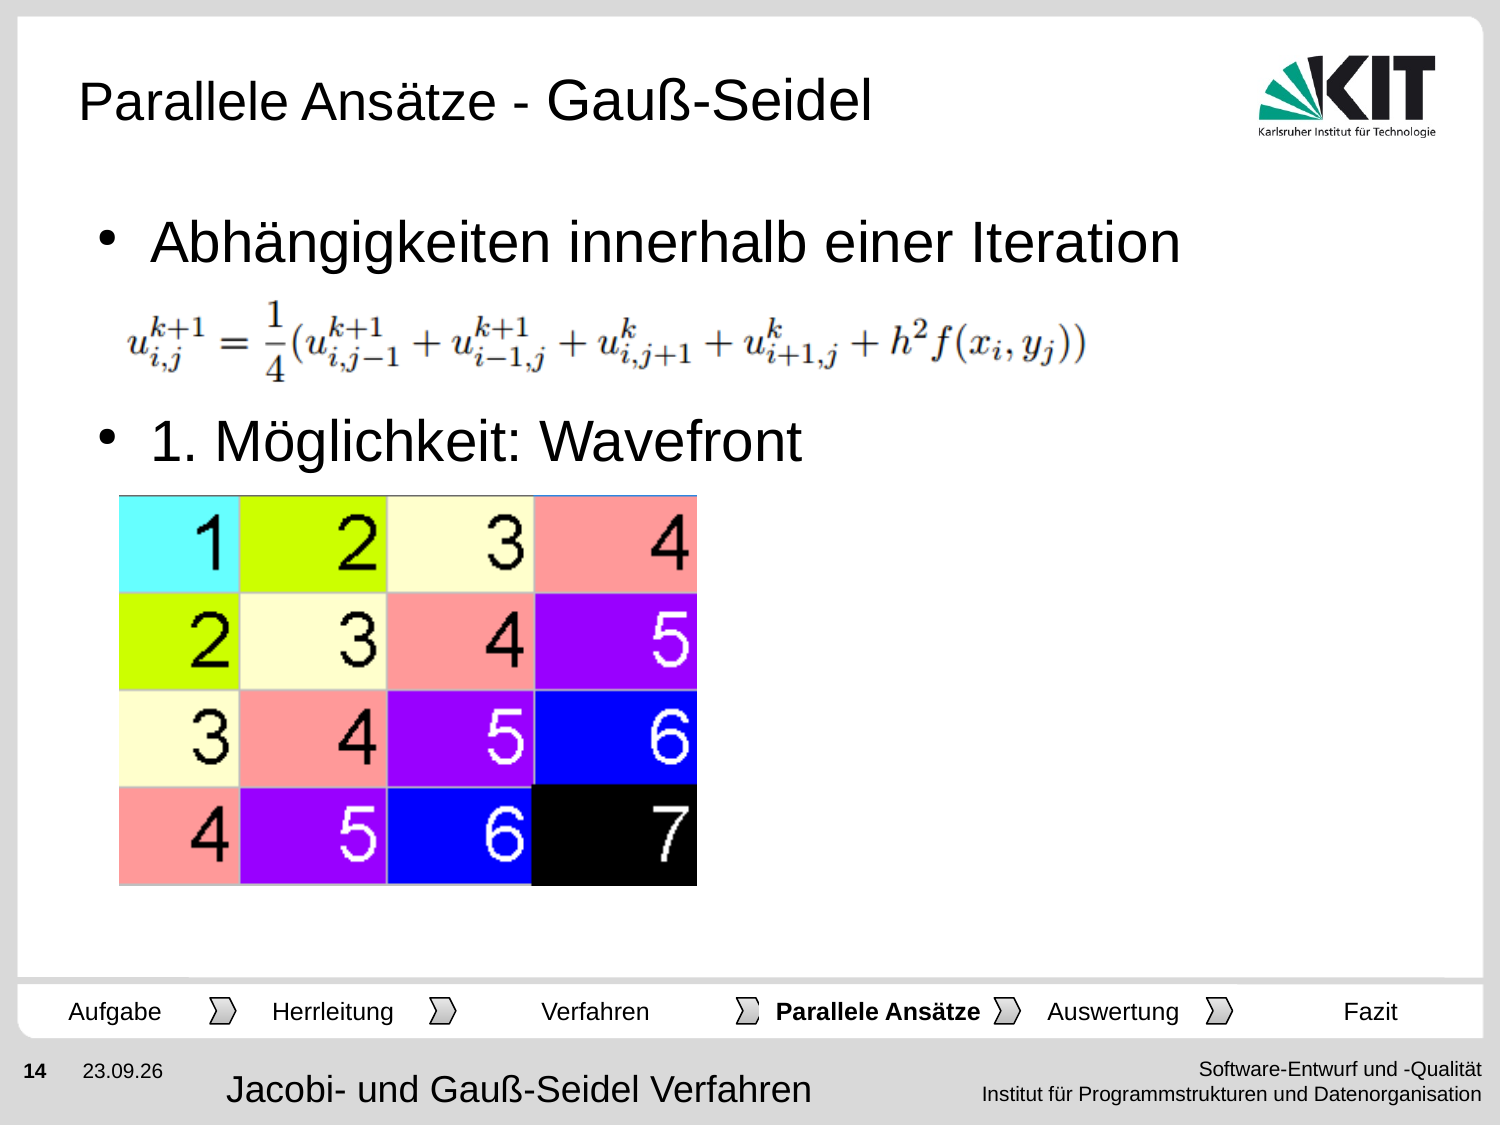

# Parallele Ansätze - Gauß-Seidel
Abhängigkeiten innerhalb einer Iteration
1. Möglichkeit: Wavefront
Aufgabe
Herrleitung
Verfahren
Parallele Ansätze
Auswertung
Fazit
Jacobi- und Gauß-Seidel Verfahren